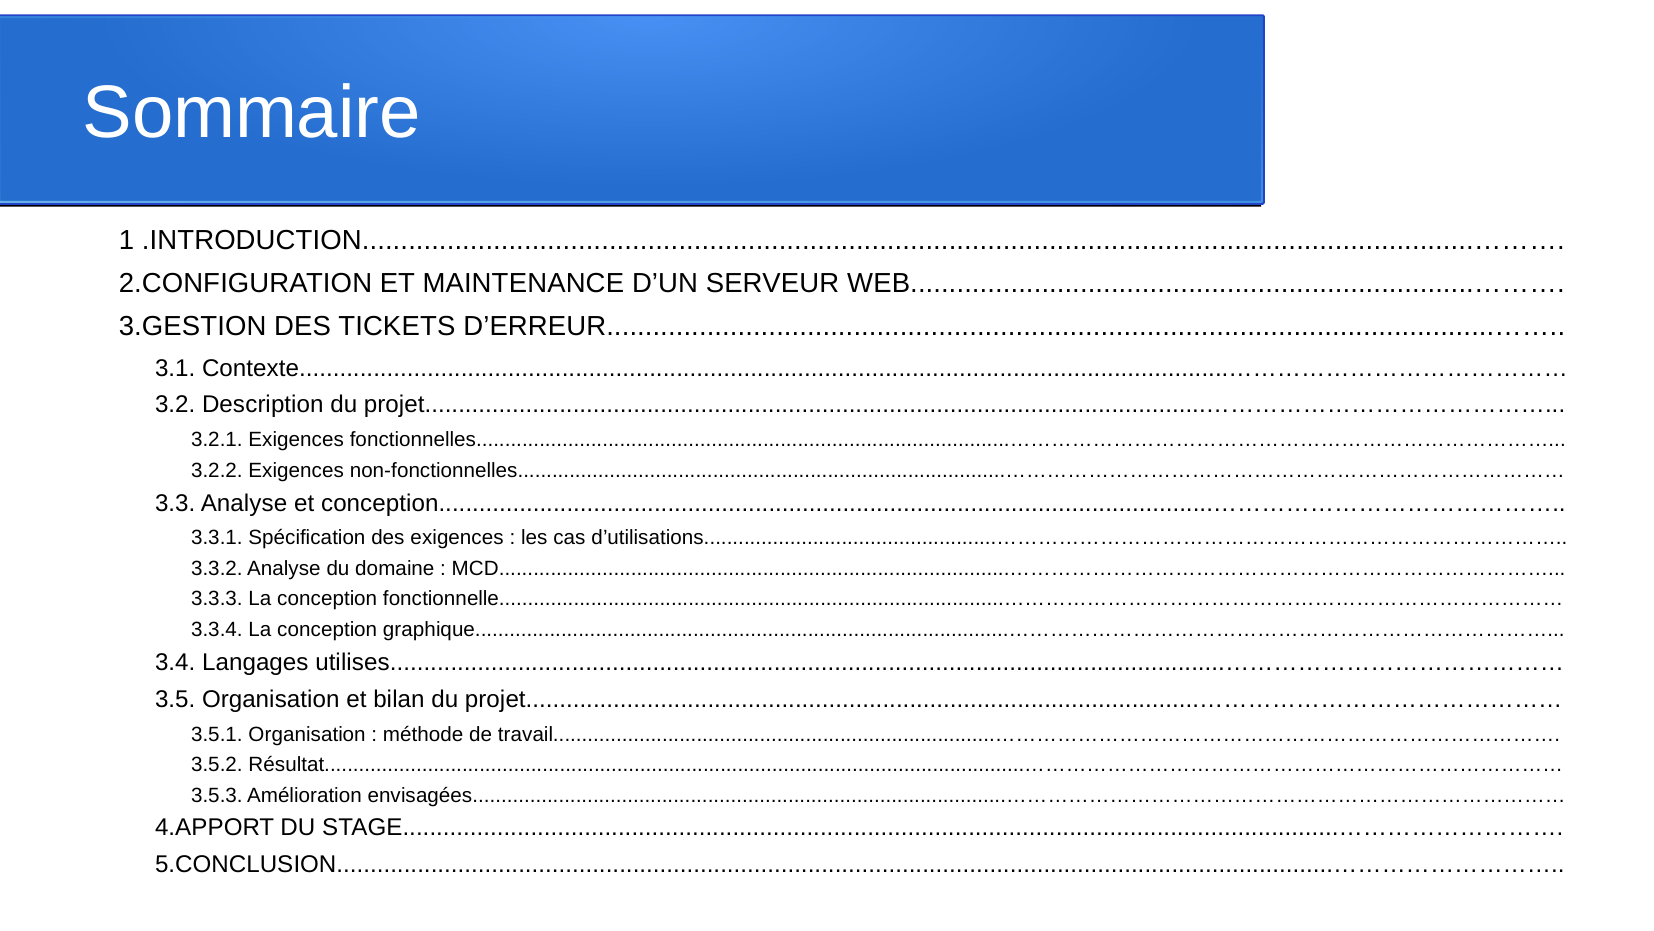

# Sommaire
1 .INTRODUCTION................................................................................................................................................……….
2.CONFIGURATION ET MAINTENANCE D’UN SERVEUR WEB.........................................................................……….
3.GESTION DES TICKETS D’ERREUR...................................................................................................................……..
3.1. Contexte..........................................................................................................................................……………………………………
3.2. Description du projet....................................................................................................................……………………………………...
3.2.1. Exigences fonctionnelles.............................................................................................……………………………………………………………………...
3.2.2. Exigences non-fonctionnelles.....................................................................................………………………………………………………………………
3.3. Analyse et conception...................................................................................................................……………………………………..
3.3.1. Spécification des exigences : les cas d’utilisations...................................................………………………………………………………………………..
3.3.2. Analyse du domaine : MCD.........................................................................................……………………………………………………………………...
3.3.3. La conception fonctionnelle........................................................................................………………………………………………………………………
3.3.4. La conception graphique.............................................................................................……………………………………………………………………...
3.4. Langages utilises............................................................................................................................……………………………………
3.5. Organisation et bilan du projet....................................................................................................………………………………………
3.5.1. Organisation : méthode de travail.............................................................................……………………………………………………………………….
3.5.2. Résultat..........................................................................................................................……………………………………………………………………
3.5.3. Amélioration envisagées.............................................................................................………………………………………………………………………
4.APPORT DU STAGE...........................................................................................................................................……………………….
5.CONCLUSION....................................................................................................................................................………………………..